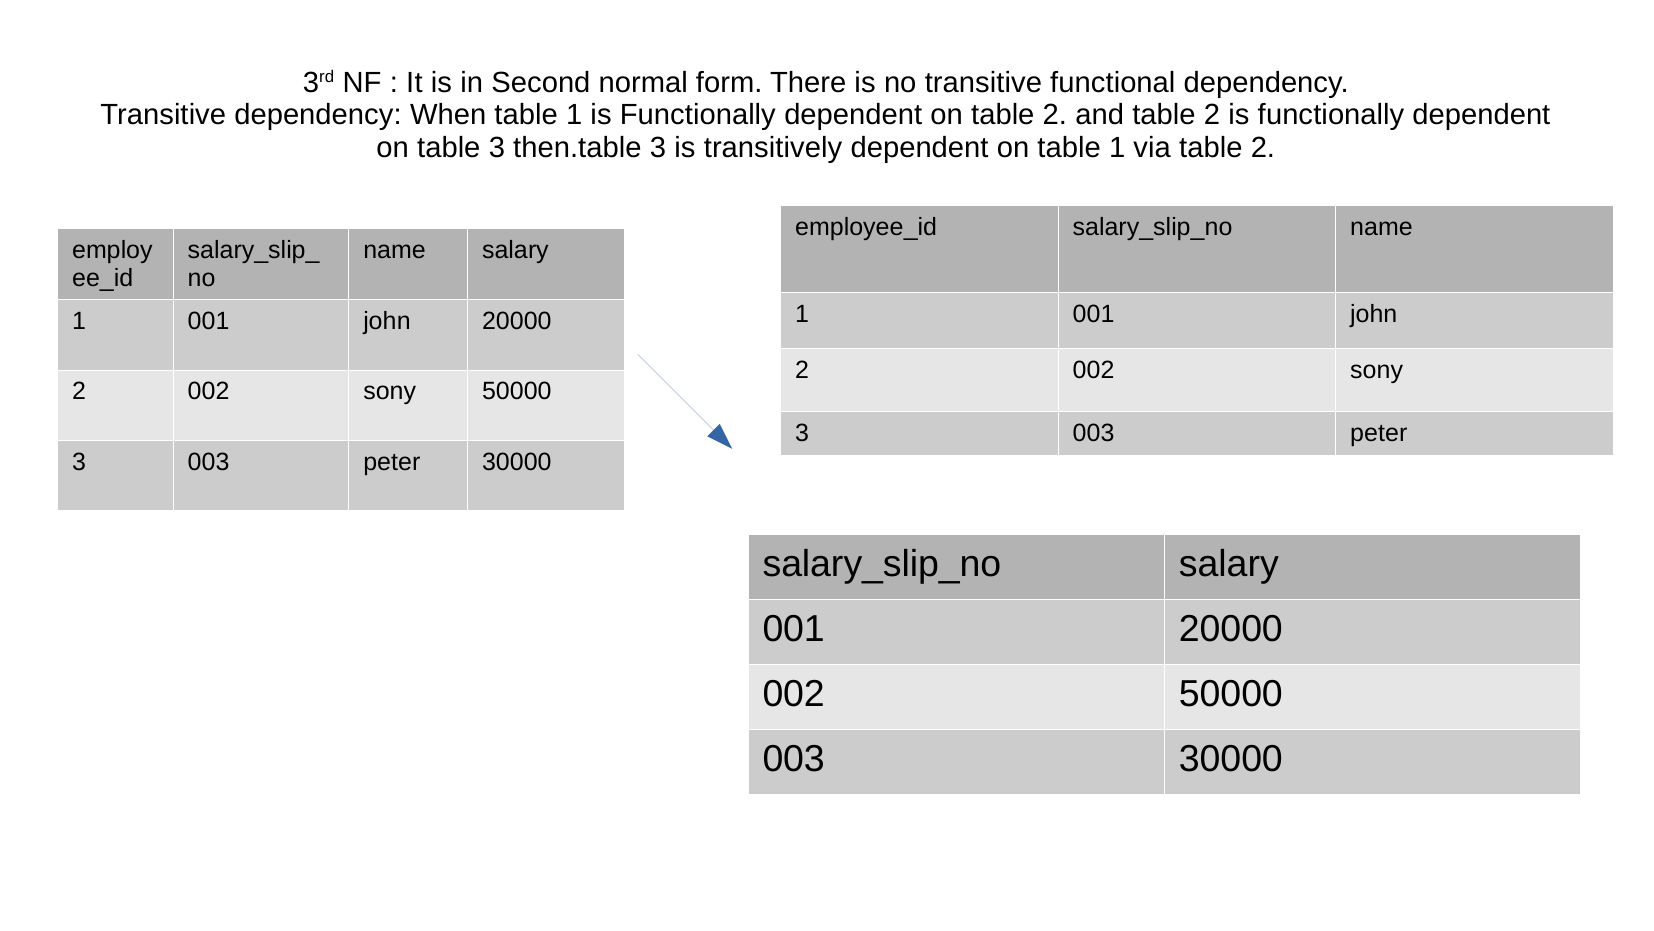

# 3rd NF : It is in Second normal form. There is no transitive functional dependency. Transitive dependency: When table 1 is Functionally dependent on table 2. and table 2 is functionally dependent on table 3 then.table 3 is transitively dependent on table 1 via table 2.
| employee\_id | salary\_slip\_no | name |
| --- | --- | --- |
| 1 | 001 | john |
| 2 | 002 | sony |
| 3 | 003 | peter |
| employee\_id | salary\_slip\_no | name | salary |
| --- | --- | --- | --- |
| 1 | 001 | john | 20000 |
| 2 | 002 | sony | 50000 |
| 3 | 003 | peter | 30000 |
| salary\_slip\_no | salary |
| --- | --- |
| 001 | 20000 |
| 002 | 50000 |
| 003 | 30000 |